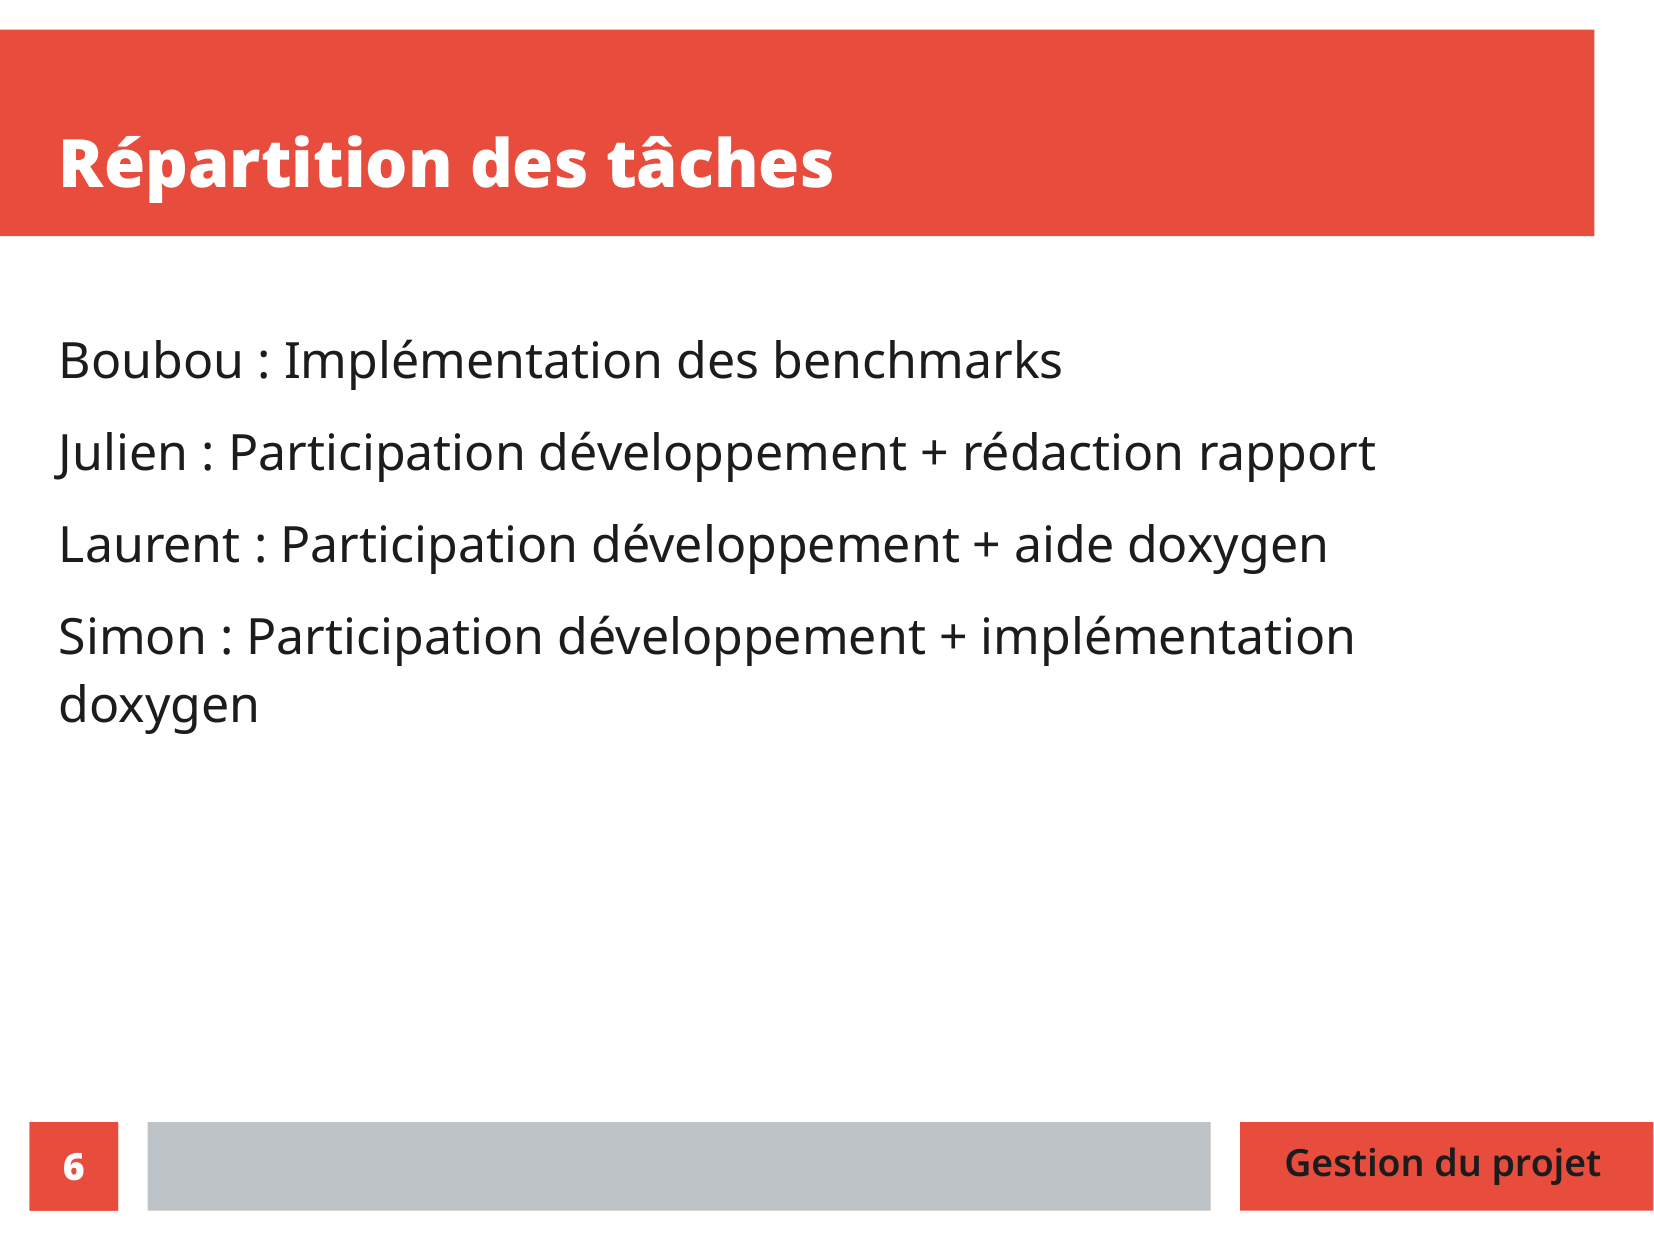

# Répartition des tâches
Boubou : Implémentation des benchmarks
Julien : Participation développement + rédaction rapport
Laurent : Participation développement + aide doxygen
Simon : Participation développement + implémentation doxygen
6
Gestion du projet